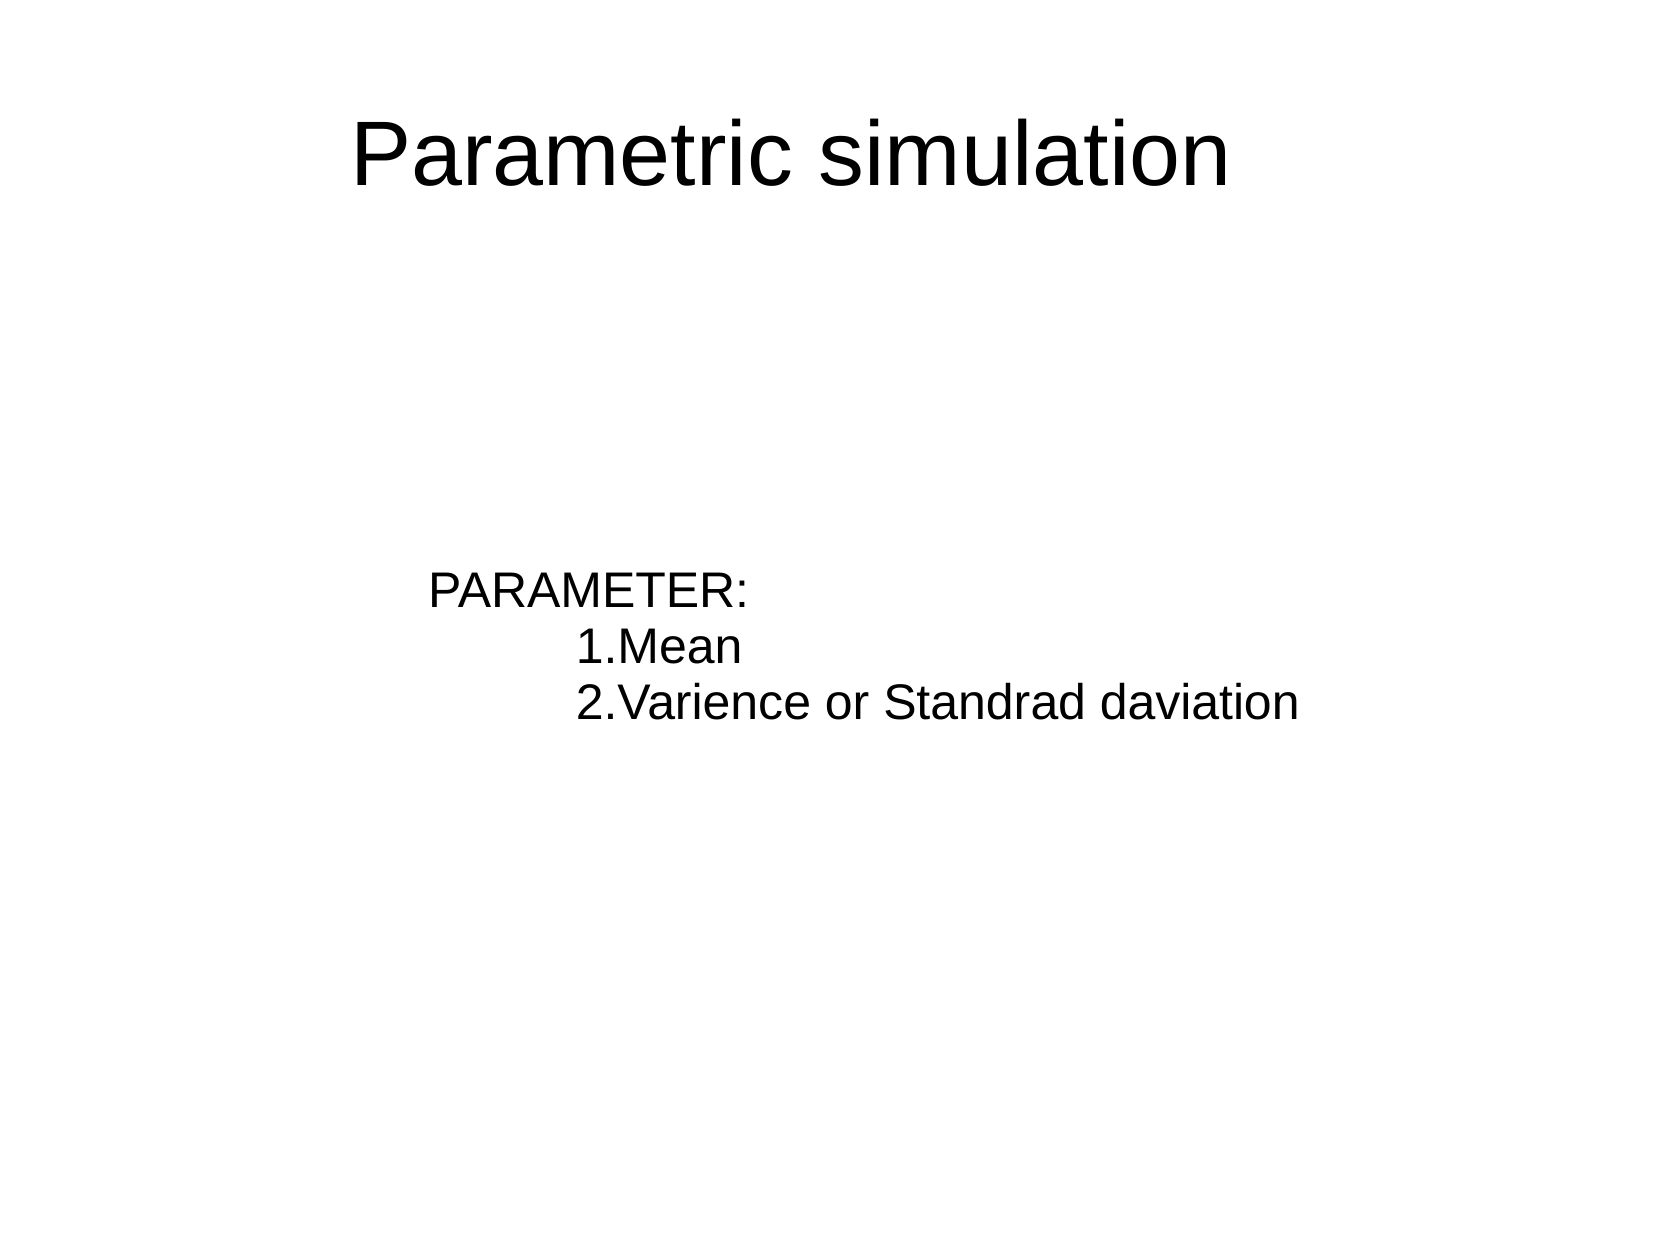

# Parametric simulation
PARAMETER:
		1.Mean
		2.Varience or Standrad daviation